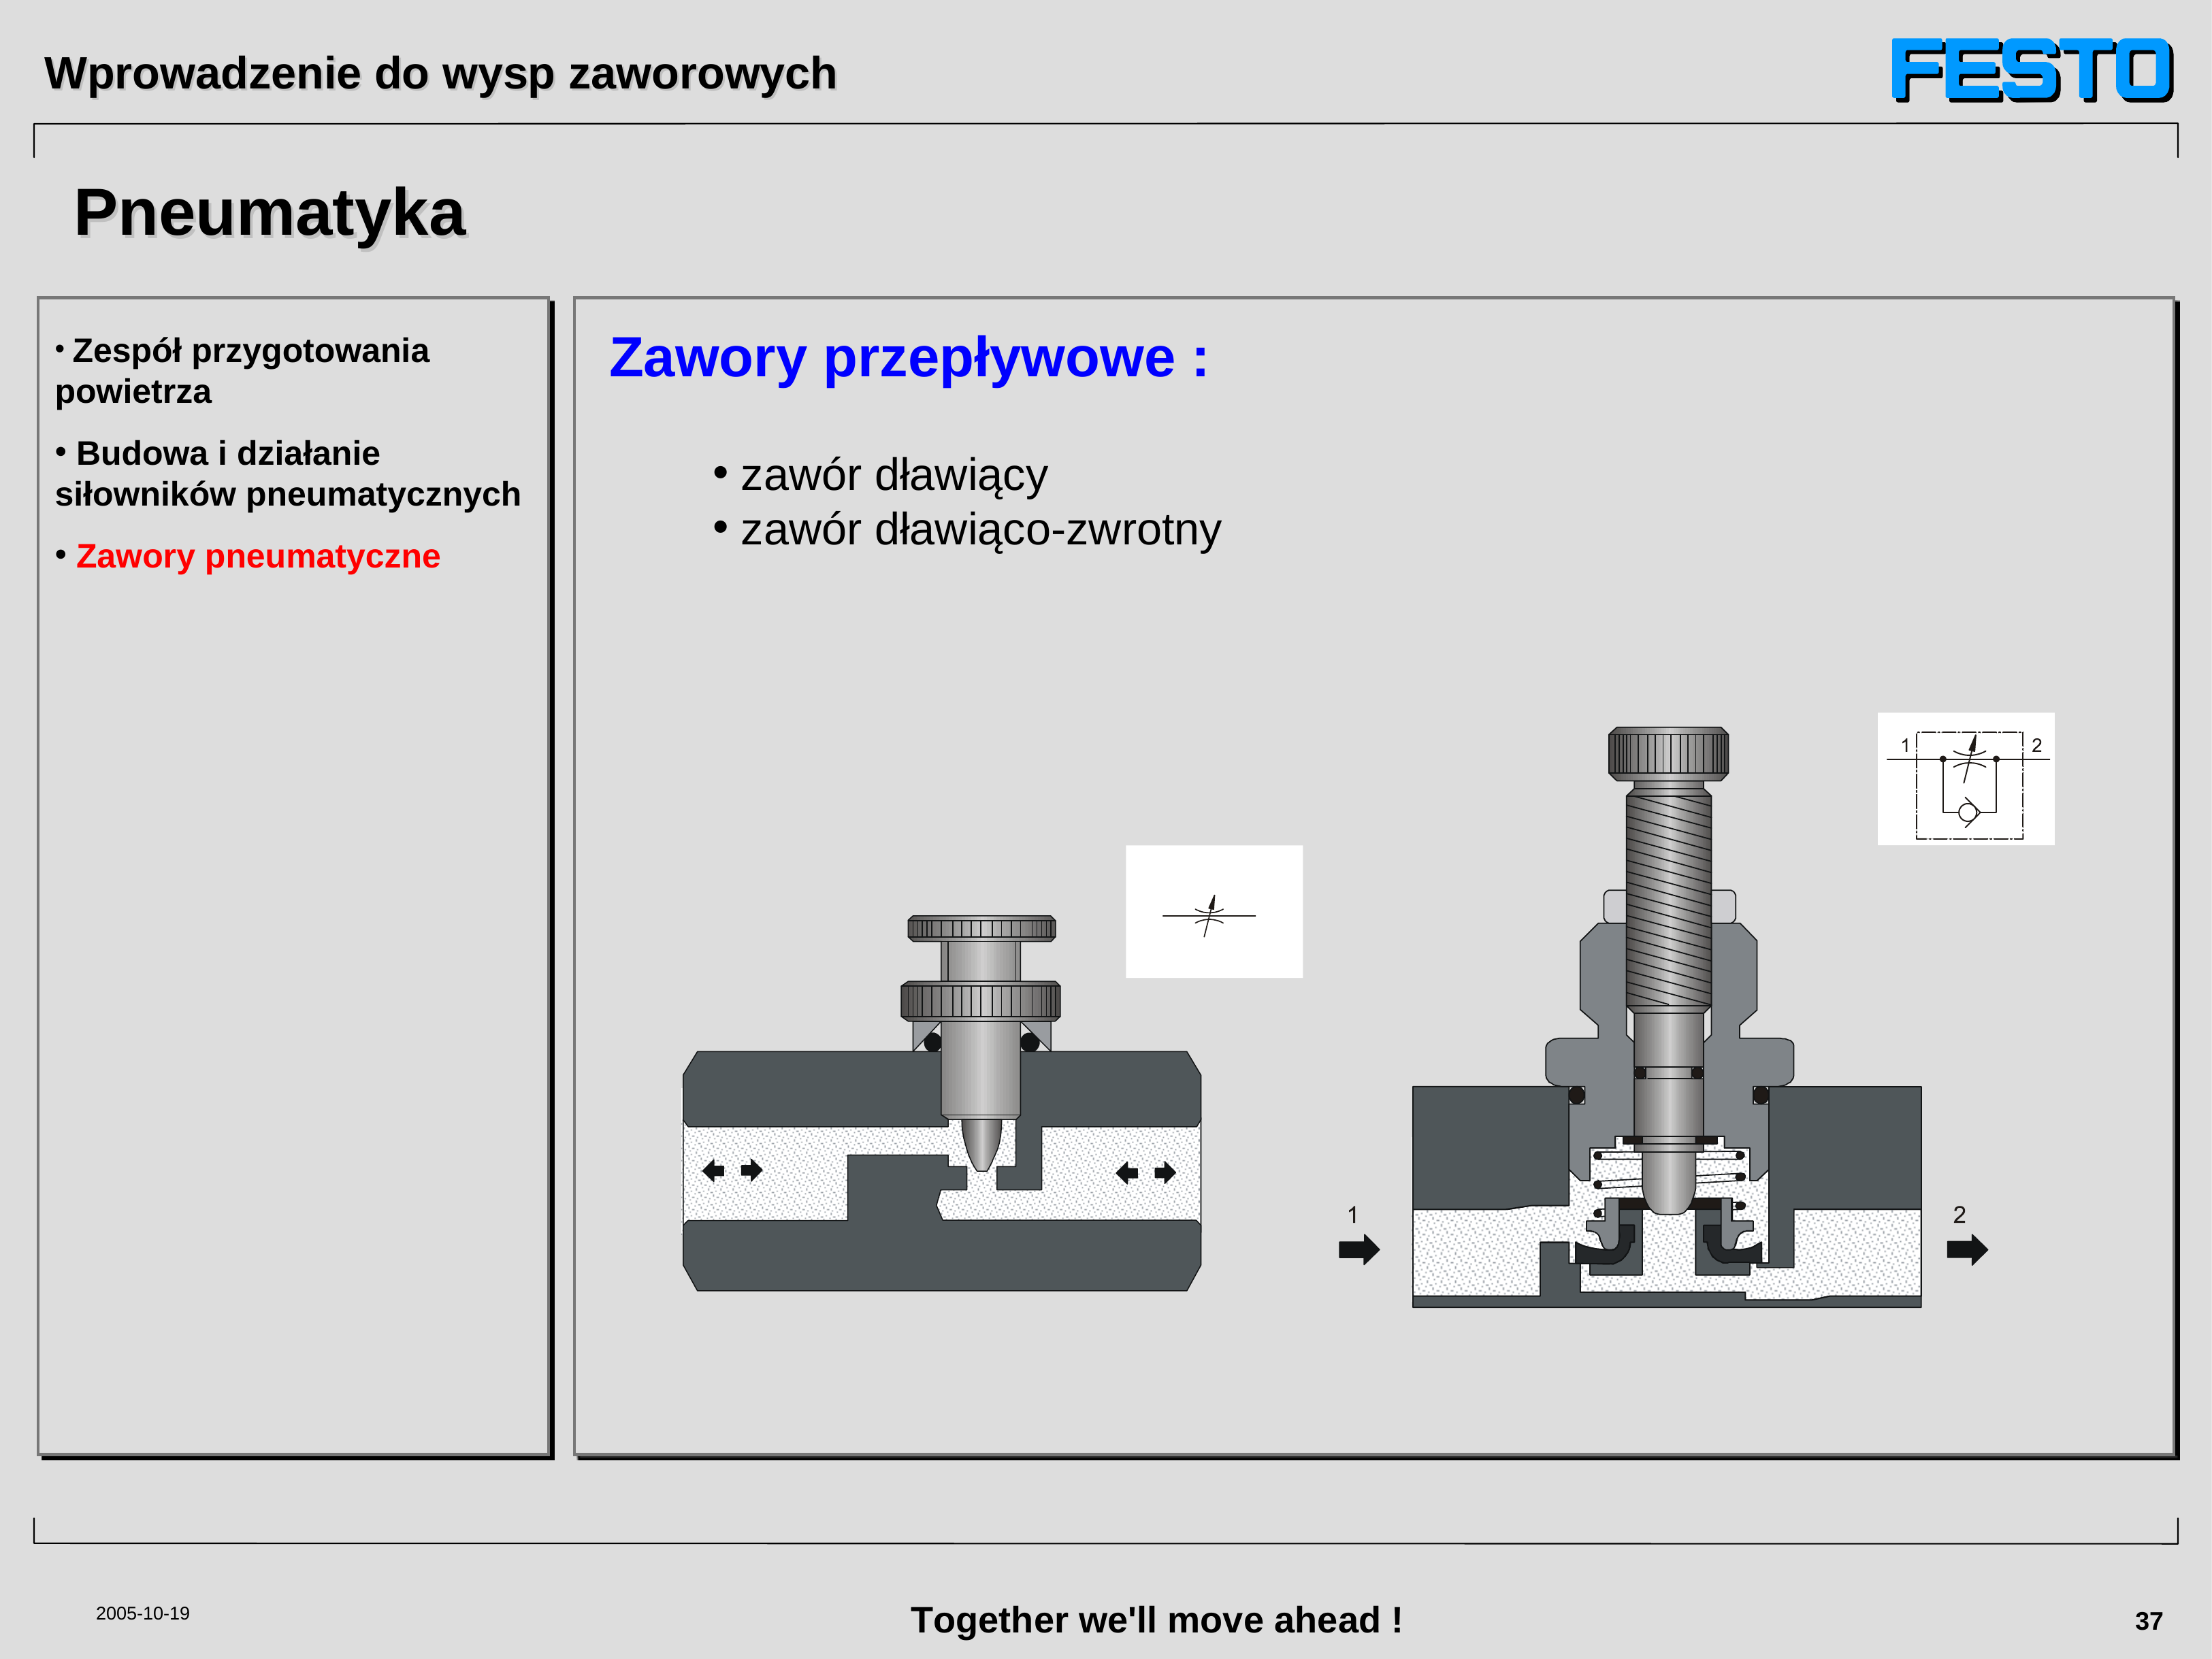

# Pneumatyka
Zawory przepływowe :
 Zespół przygotowania powietrza
 Budowa i działanie siłowników pneumatycznych
 Zawory pneumatyczne
 zawór dławiący
 zawór dławiąco-zwrotny
2005-10-19
Together we'll move ahead !